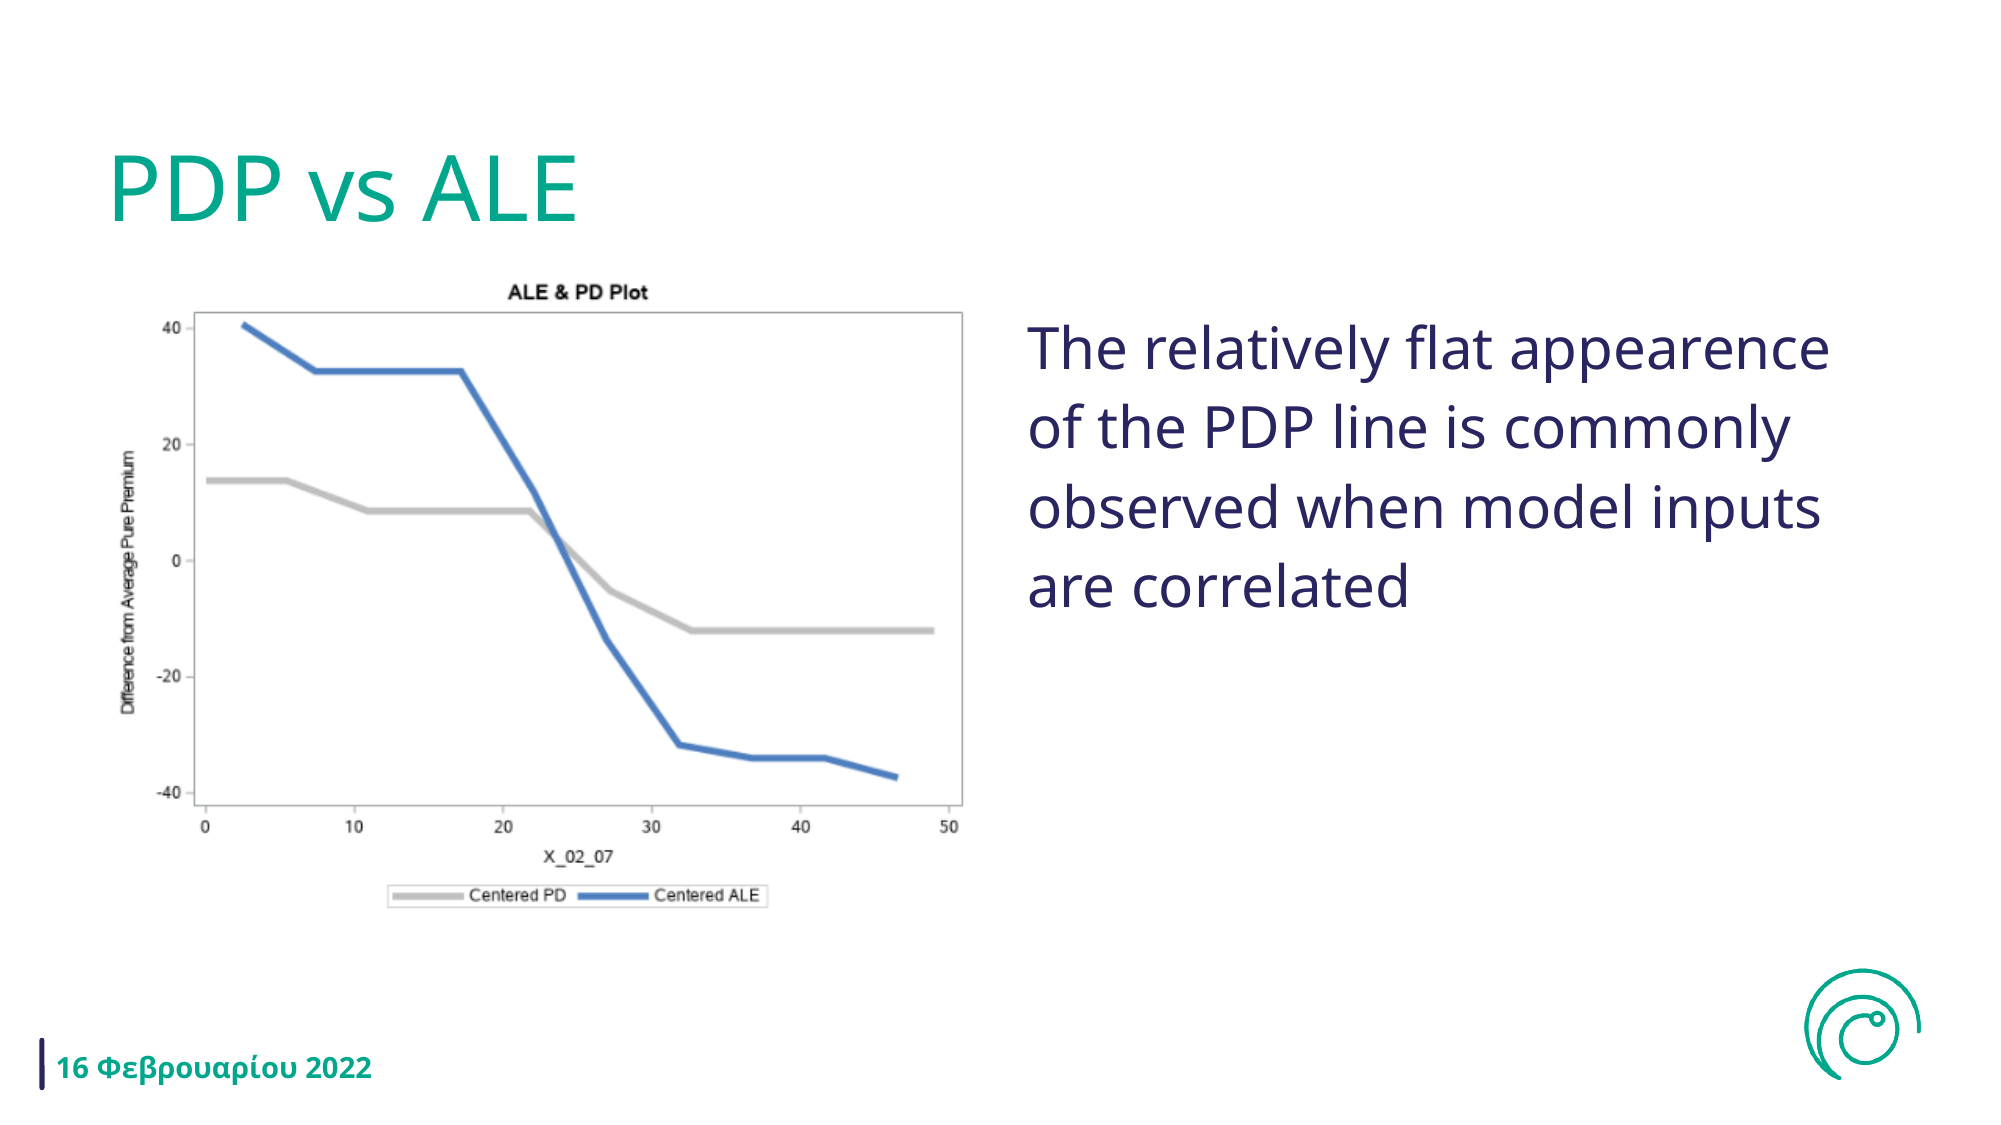

# PDP vs ALE
The relatively flat appearence of the PDP line is commonly observed when model inputs are correlated